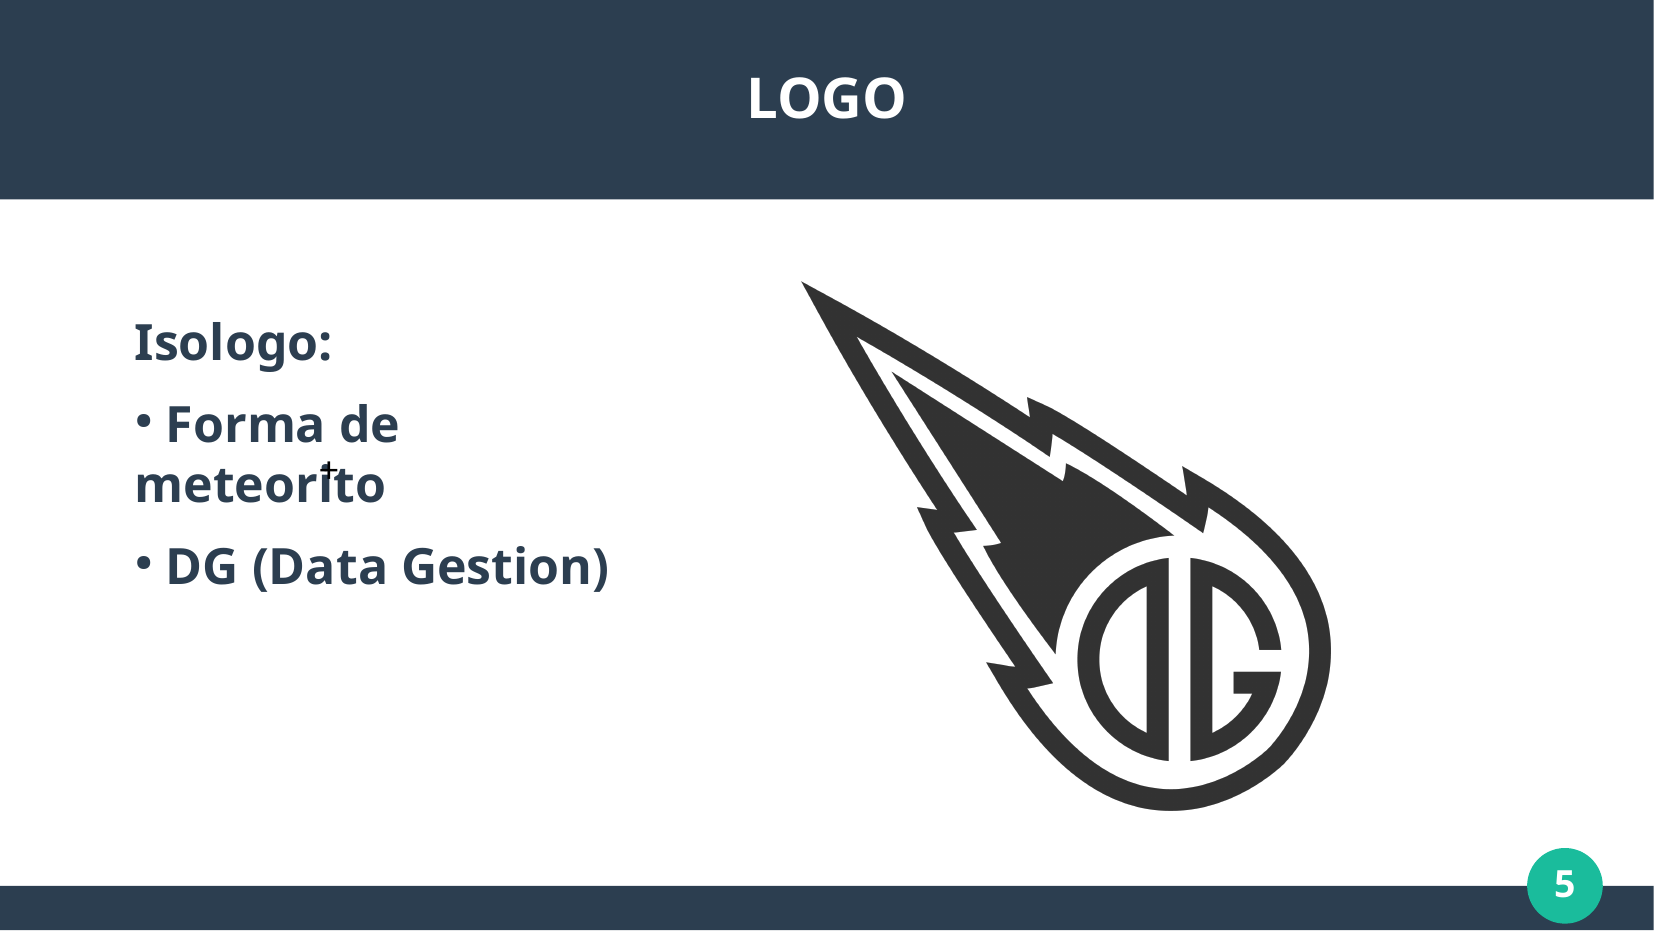

# LOGO
Isologo:
 Forma de meteorito
 DG (Data Gestion)
+